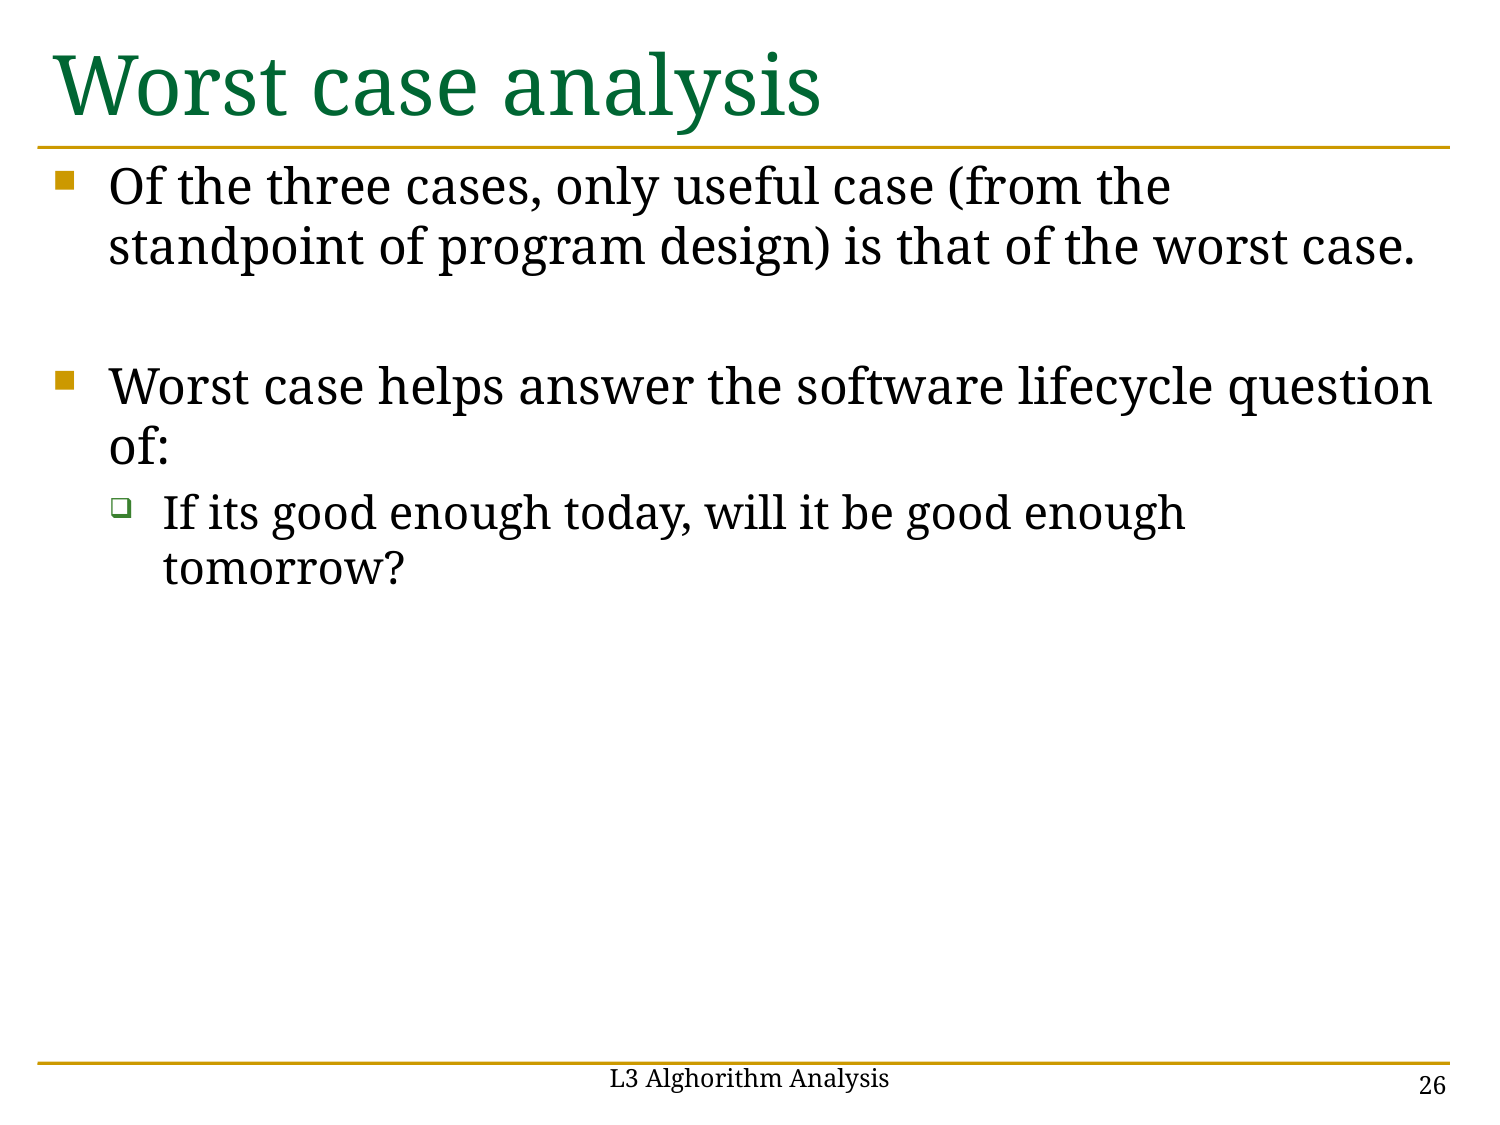

# Worst case analysis
Of the three cases, only useful case (from the standpoint of program design) is that of the worst case.
Worst case helps answer the software lifecycle question of:
If its good enough today, will it be good enough tomorrow?
L3 Alghorithm Analysis